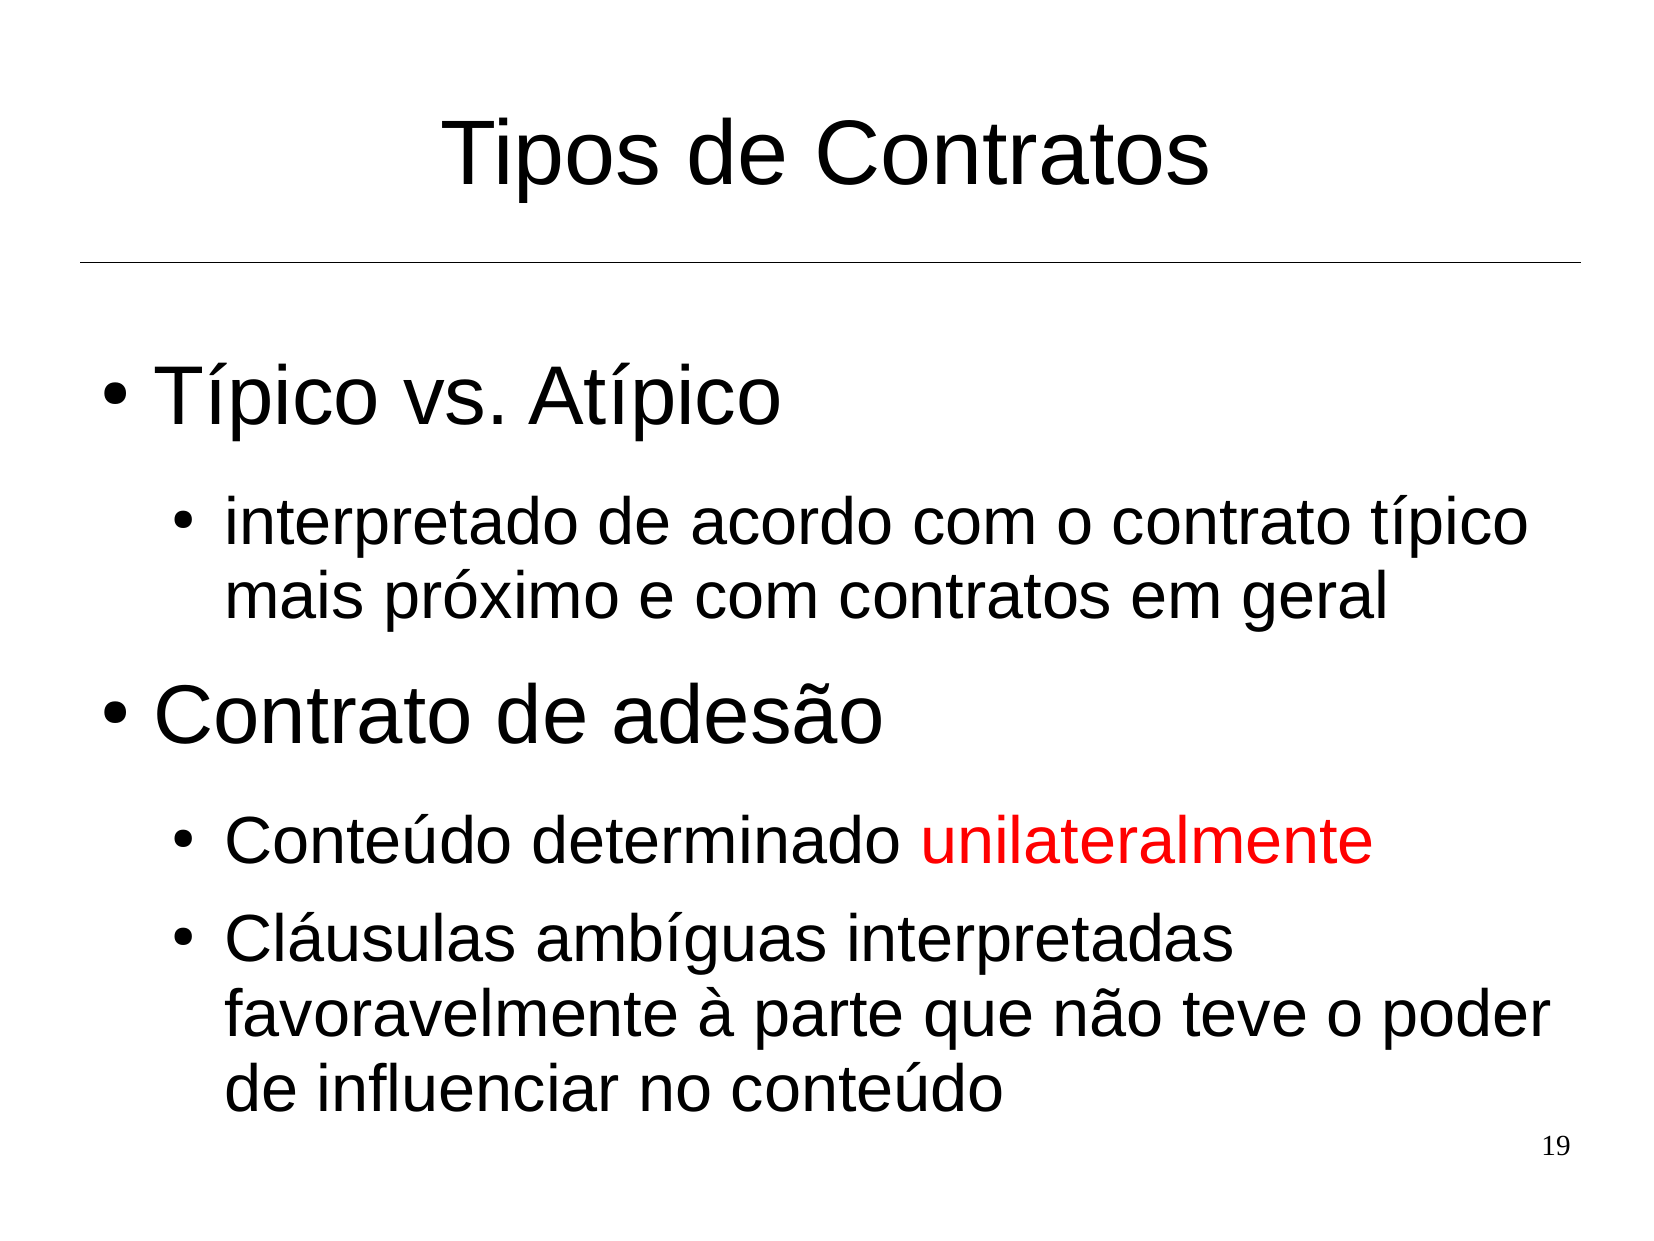

# Tipos de Contratos
Típico vs. Atípico
interpretado de acordo com o contrato típico mais próximo e com contratos em geral
Contrato de adesão
Conteúdo determinado unilateralmente
Cláusulas ambíguas interpretadas favoravelmente à parte que não teve o poder de influenciar no conteúdo
19